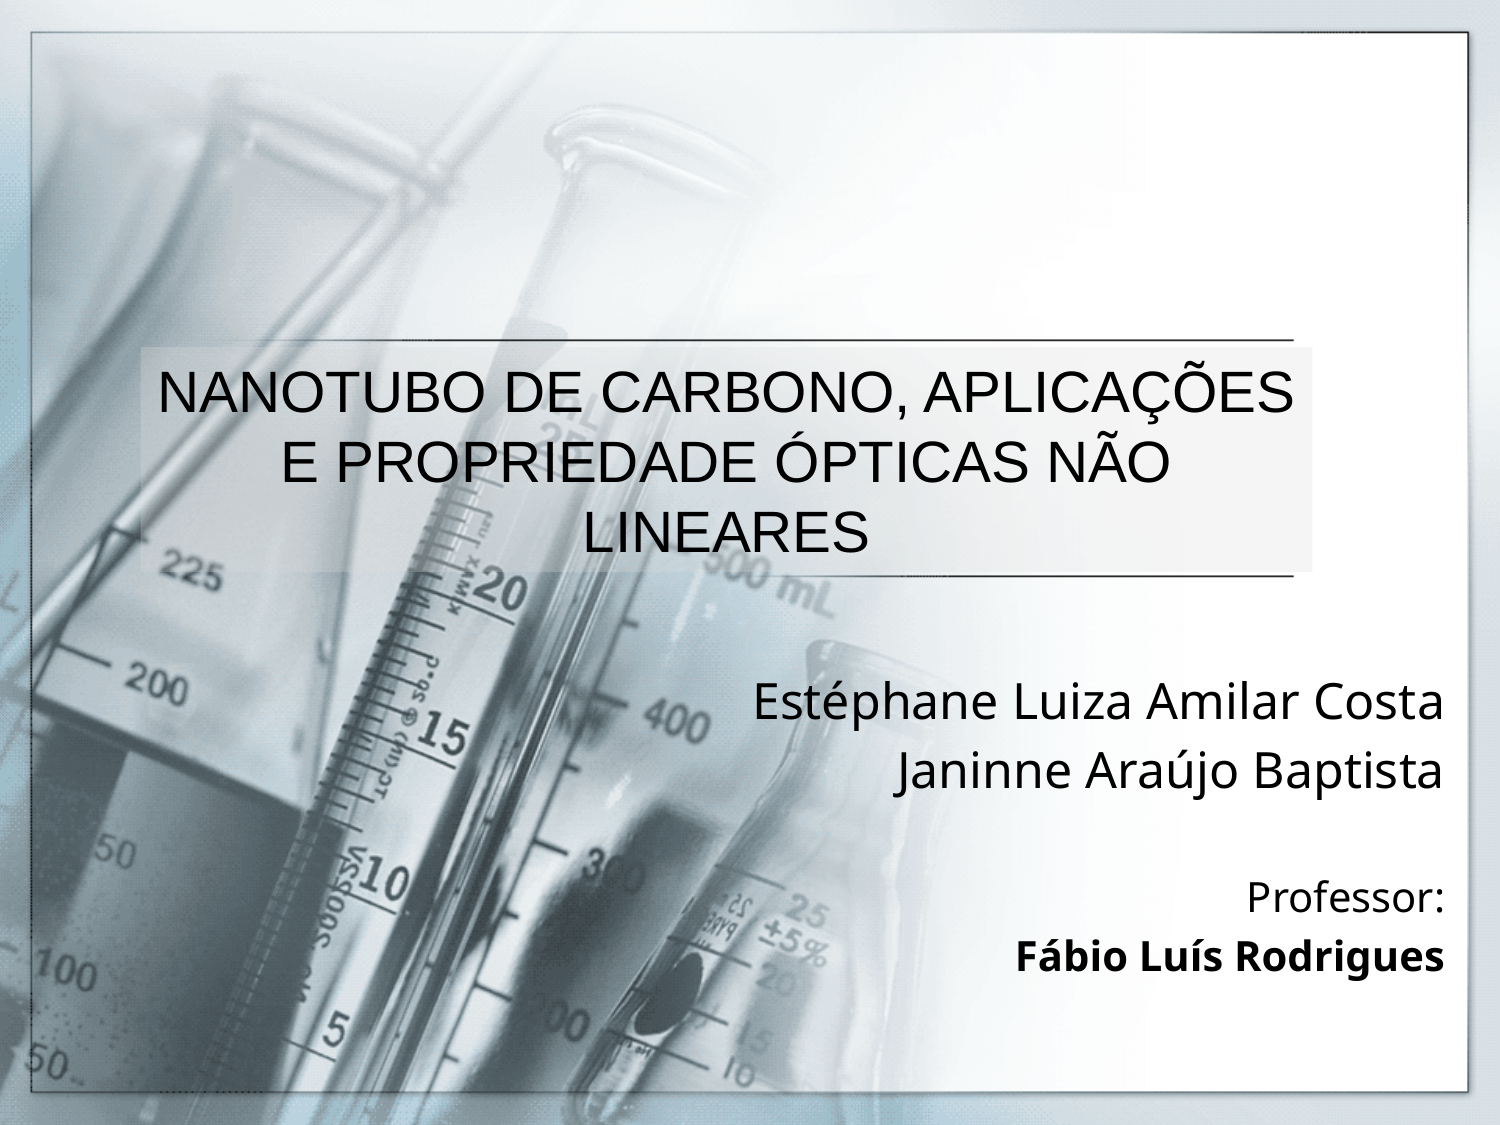

NANOTUBO DE CARBONO, APLICAÇÕES E PROPRIEDADE ÓPTICAS NÃO LINEARES
# Estéphane Luiza Amilar Costa
Janinne Araújo Baptista
Professor:
Fábio Luís Rodrigues